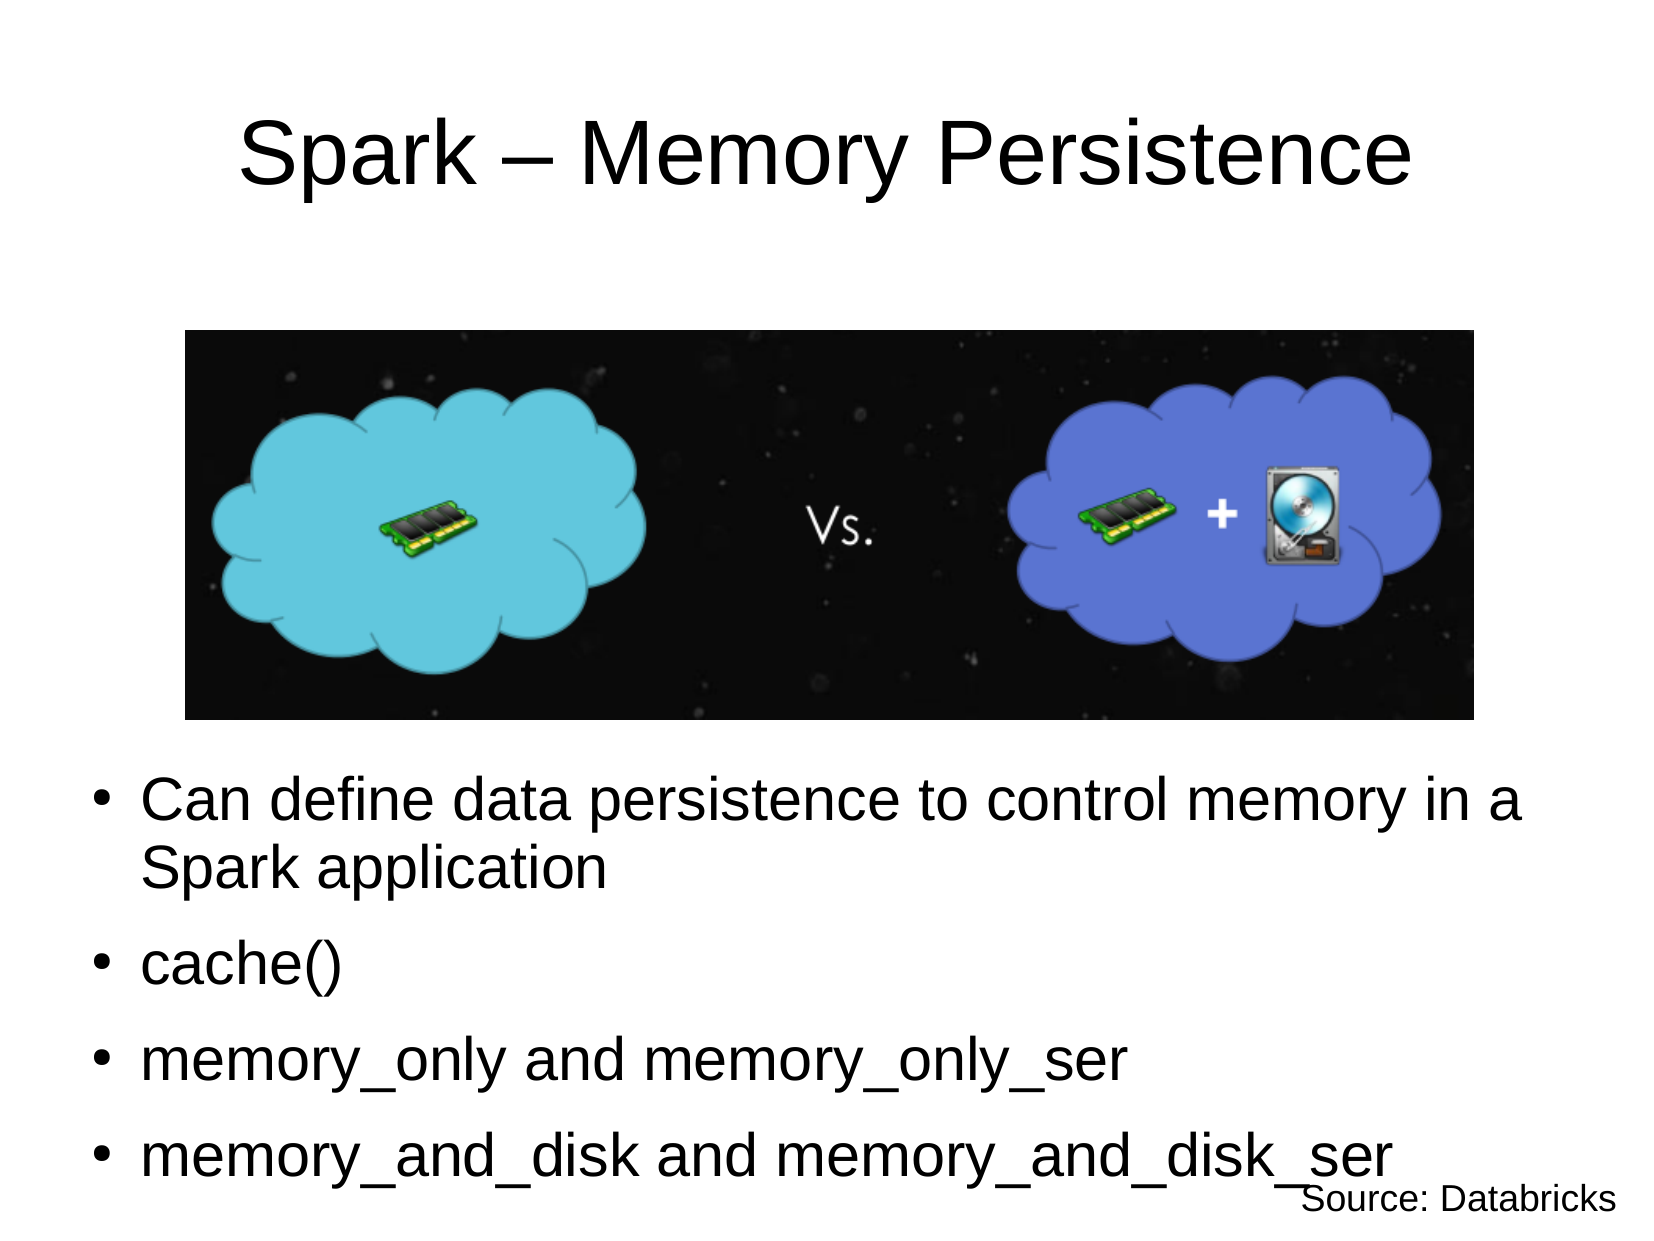

# Spark – Memory Persistence
Can define data persistence to control memory in a Spark application
cache()
memory_only and memory_only_ser
memory_and_disk and memory_and_disk_ser
Source: Databricks